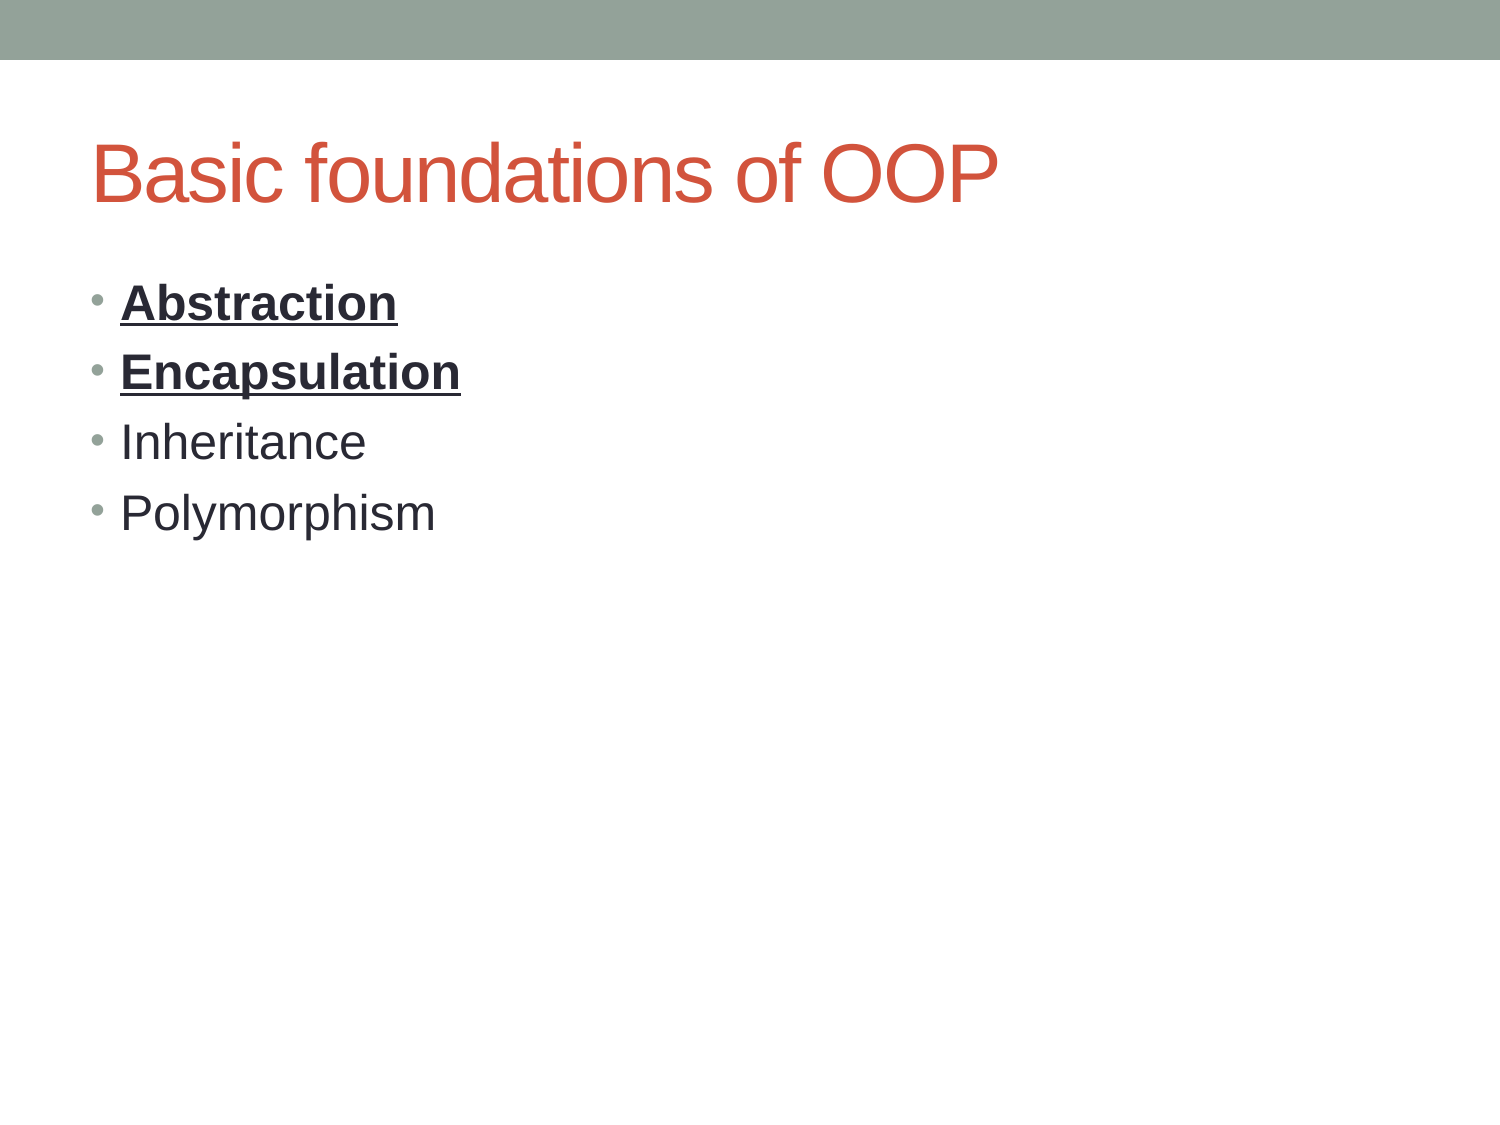

# Basic foundations of OOP
Abstraction
Encapsulation
Inheritance
Polymorphism